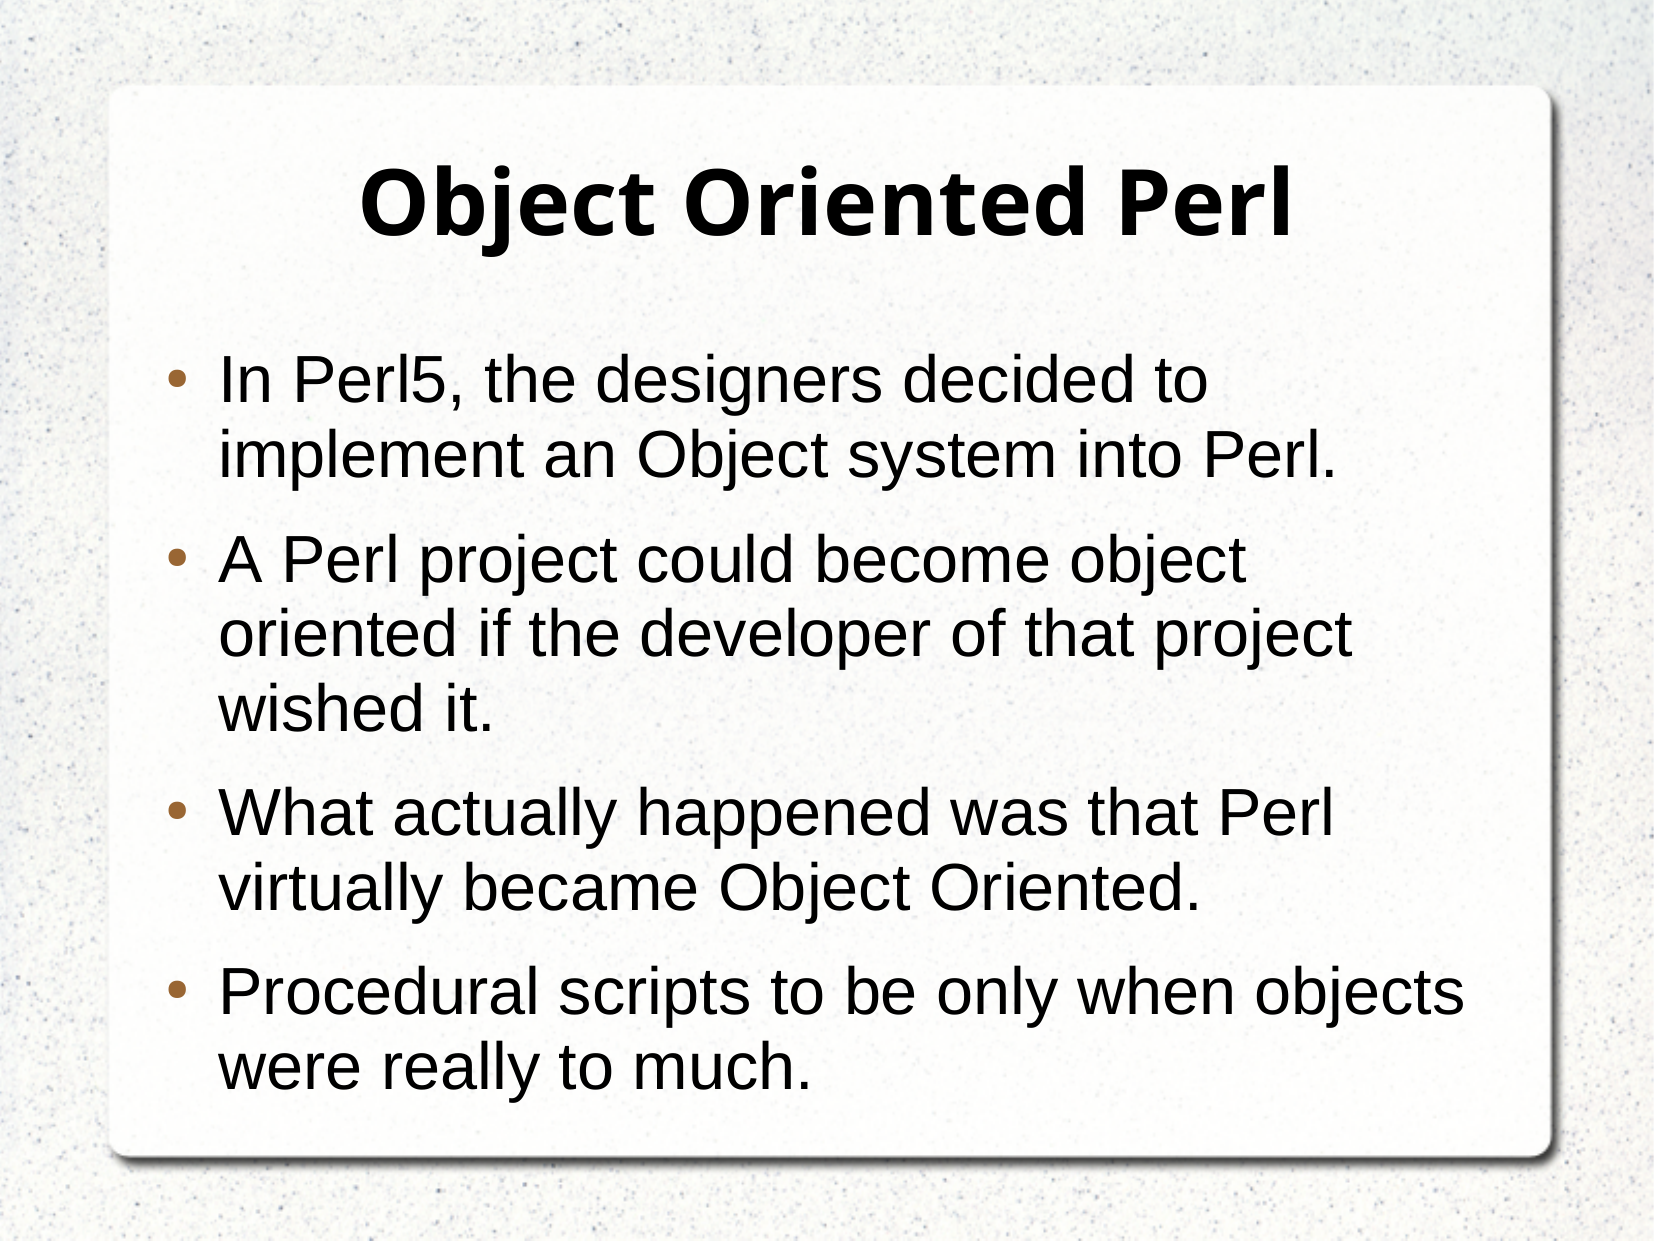

# Object Oriented Perl
In Perl5, the designers decided to implement an Object system into Perl.
A Perl project could become object oriented if the developer of that project wished it.
What actually happened was that Perl virtually became Object Oriented.
Procedural scripts to be only when objects were really to much.